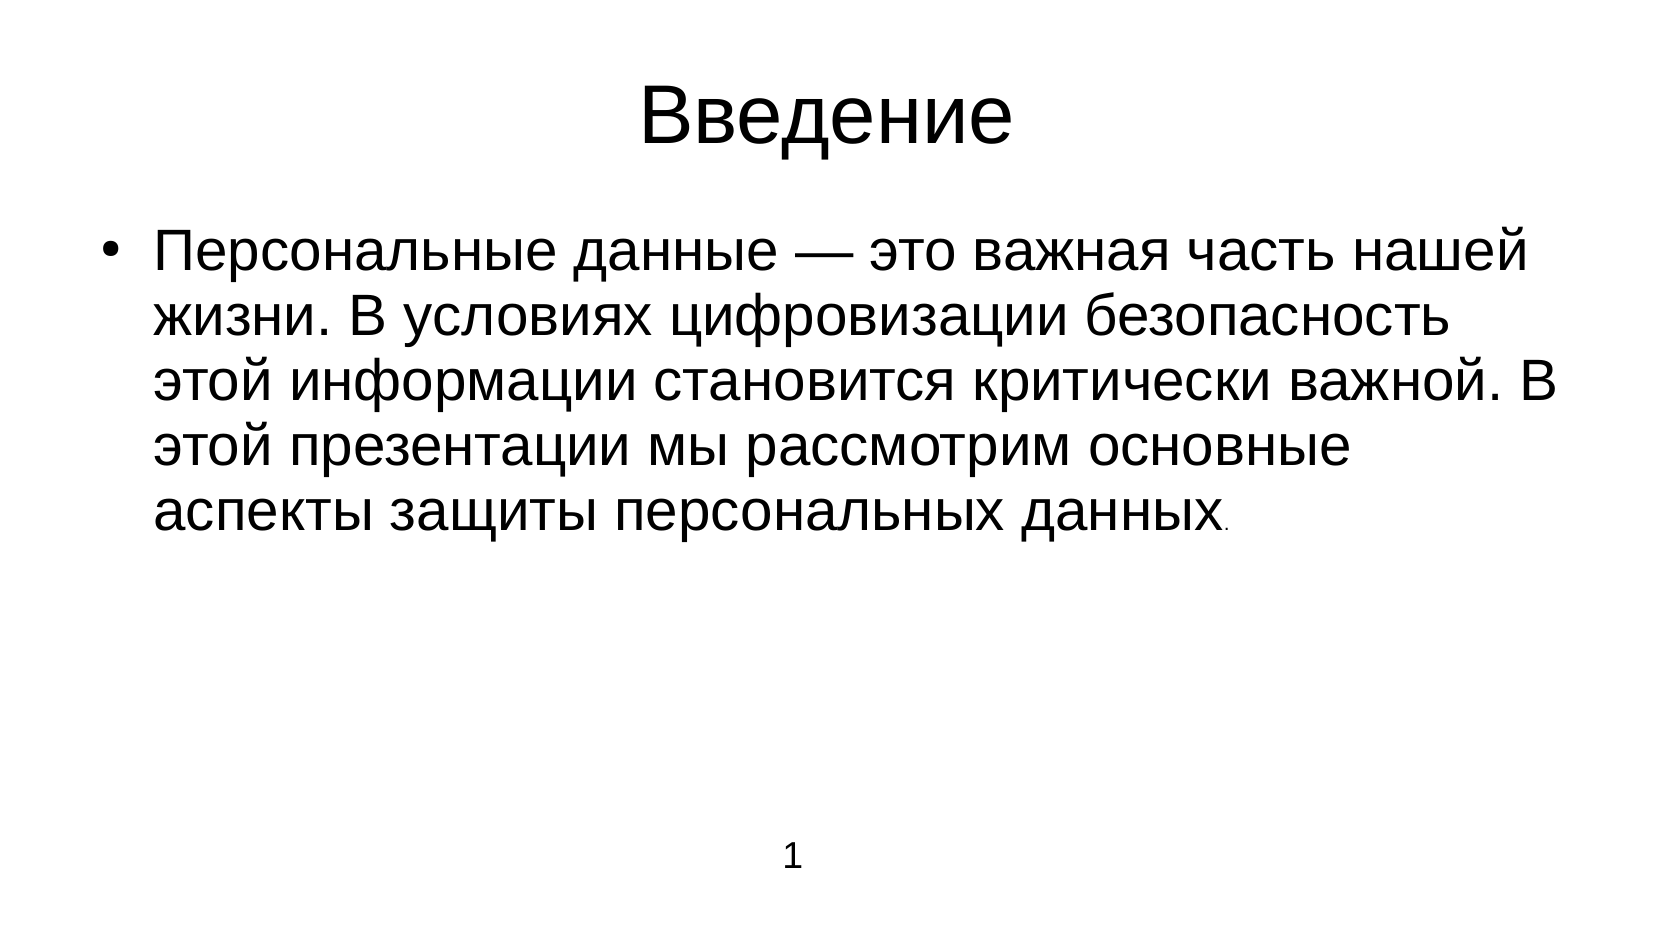

# Введение
Персональные данные — это важная часть нашей жизни. В условиях цифровизации безопасность этой информации становится критически важной. В этой презентации мы рассмотрим основные аспекты защиты персональных данных.
1